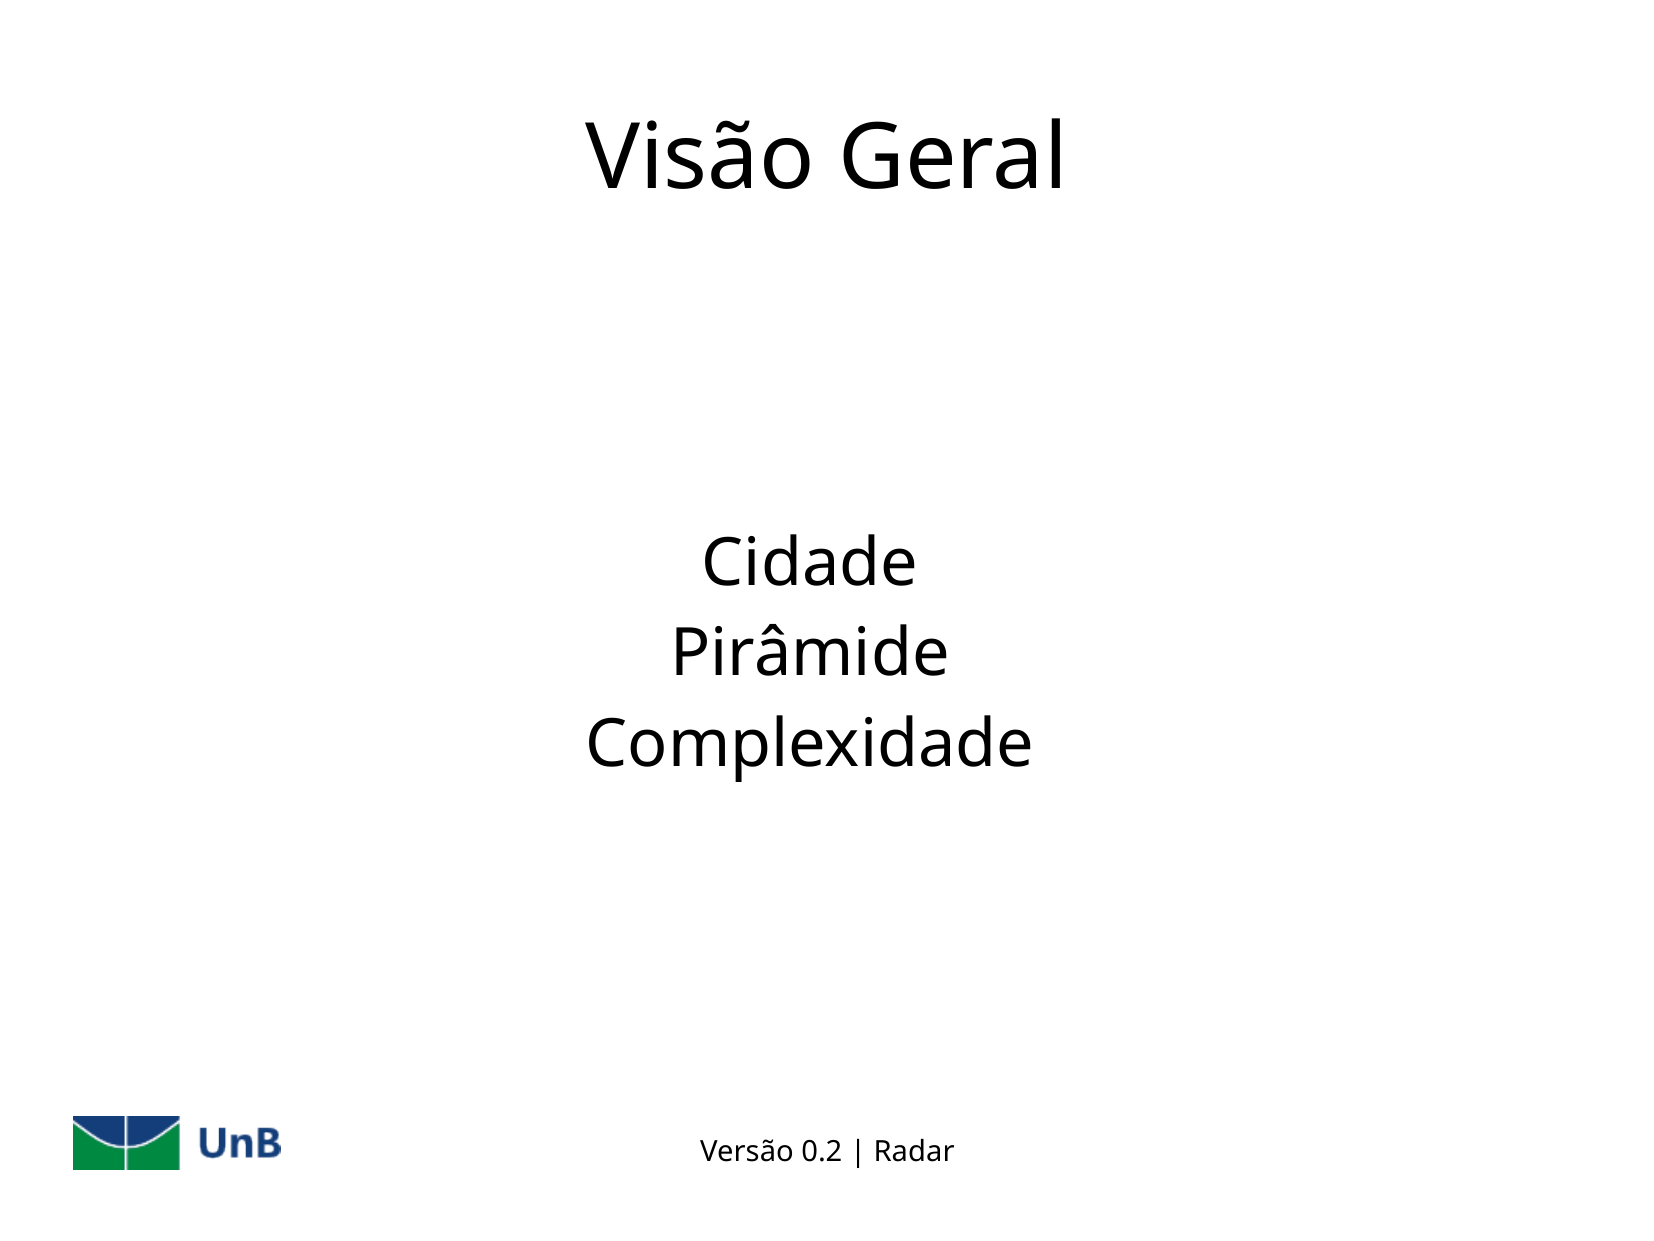

# Visão Geral
Cidade
Pirâmide
Complexidade
Versão 0.2 | Radar